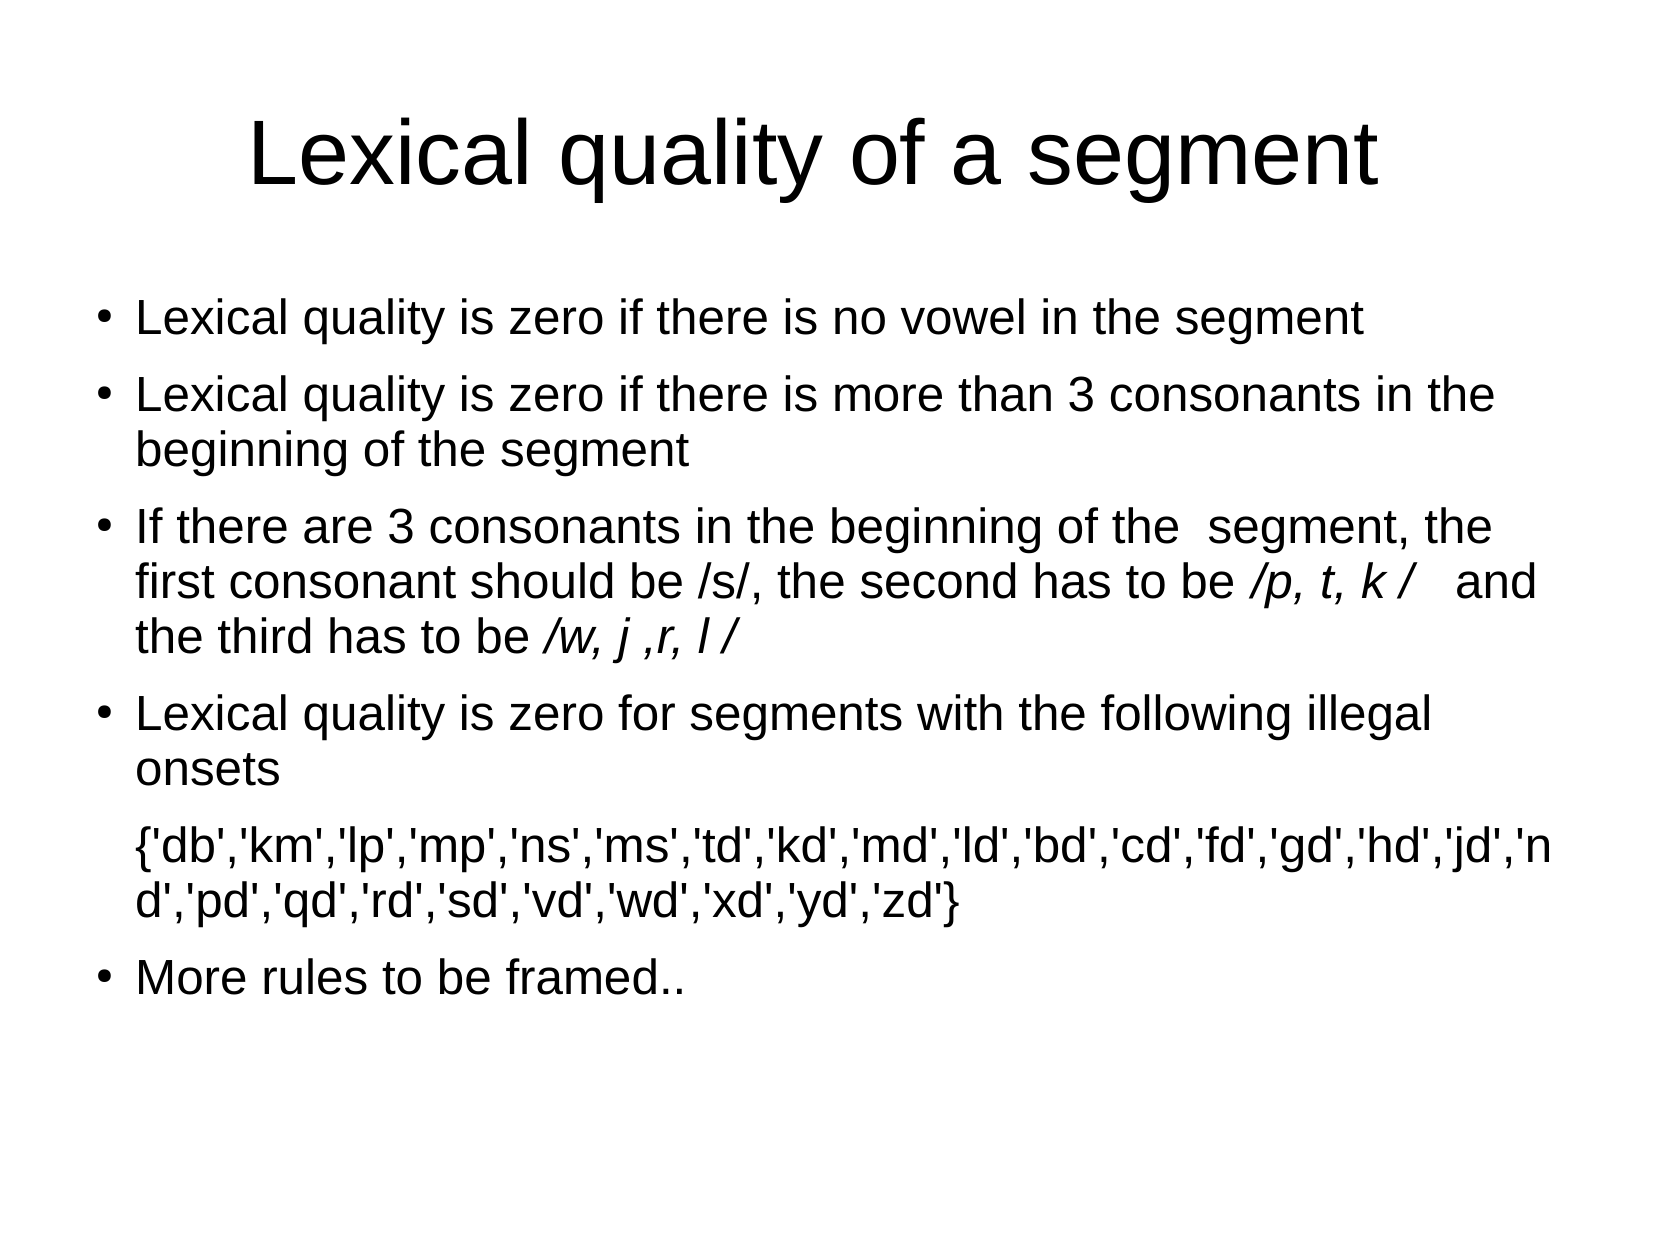

# Lexical quality of a segment
Lexical quality is zero if there is no vowel in the segment
Lexical quality is zero if there is more than 3 consonants in the beginning of the segment
If there are 3 consonants in the beginning of the segment, the first consonant should be /s/, the second has to be /p, t, k / and the third has to be /w, j ,r, l /
Lexical quality is zero for segments with the following illegal onsets
{'db','km','lp','mp','ns','ms','td','kd','md','ld','bd','cd','fd','gd','hd','jd','nd','pd','qd','rd','sd','vd','wd','xd','yd','zd'}
More rules to be framed..